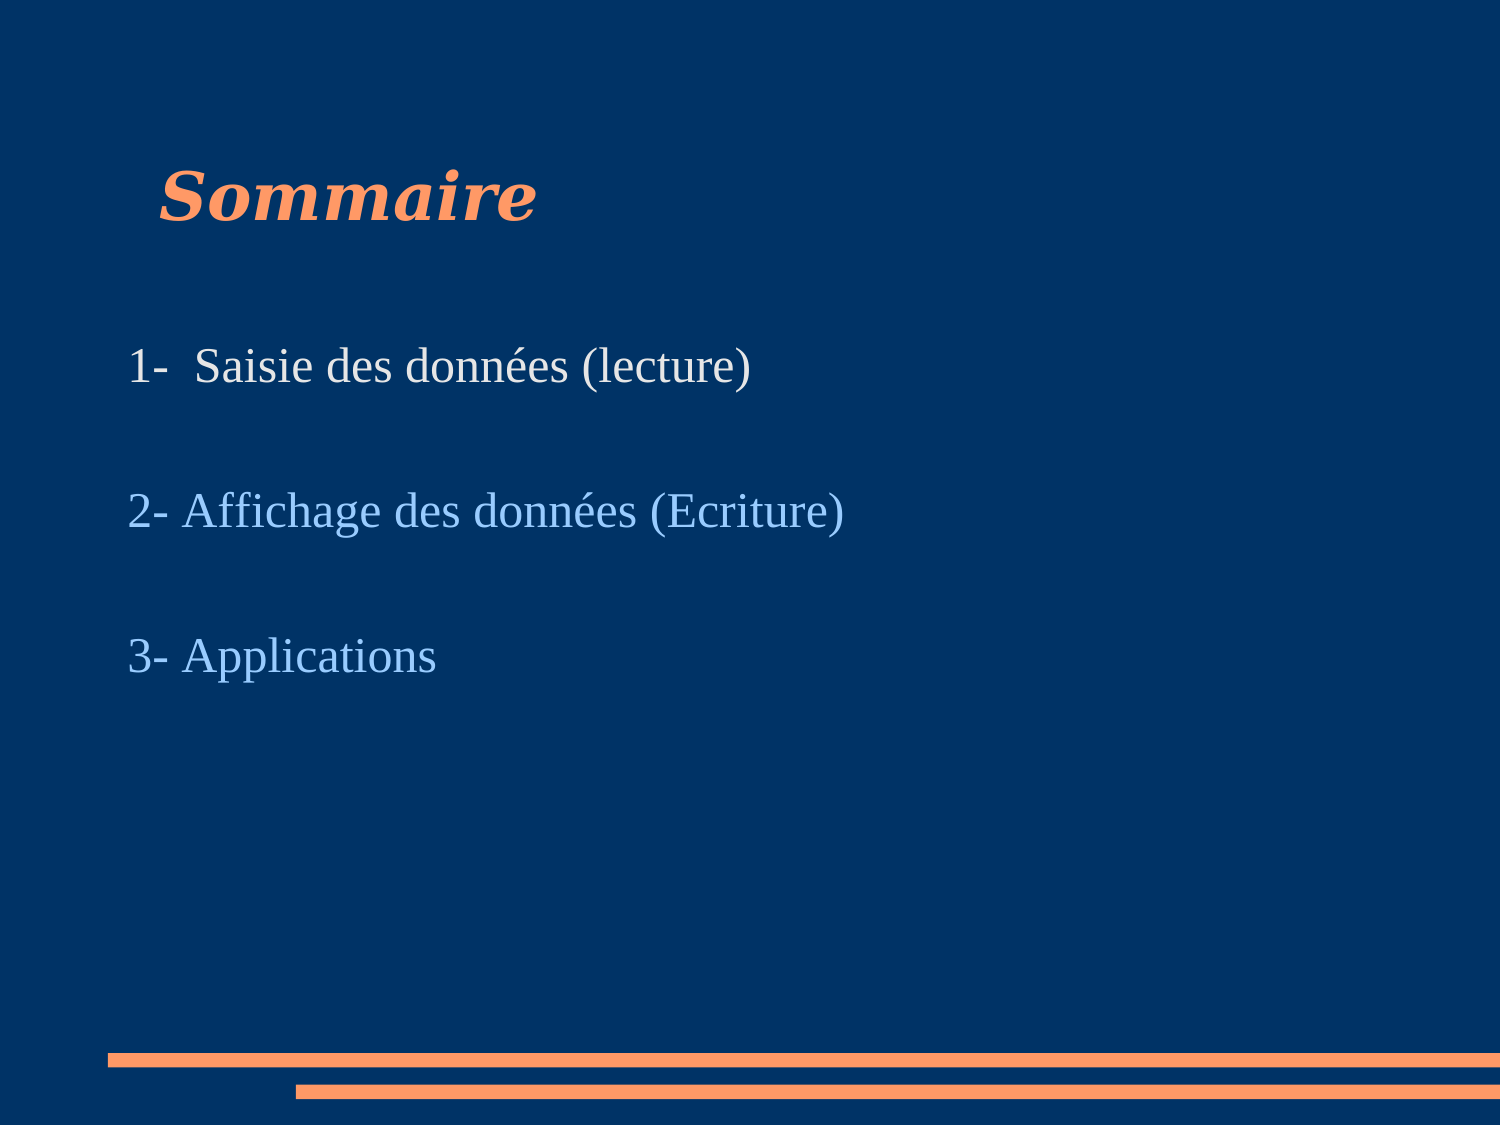

# Sommaire
1- Saisie des données (lecture)
2- Affichage des données (Ecriture)
3- Applications